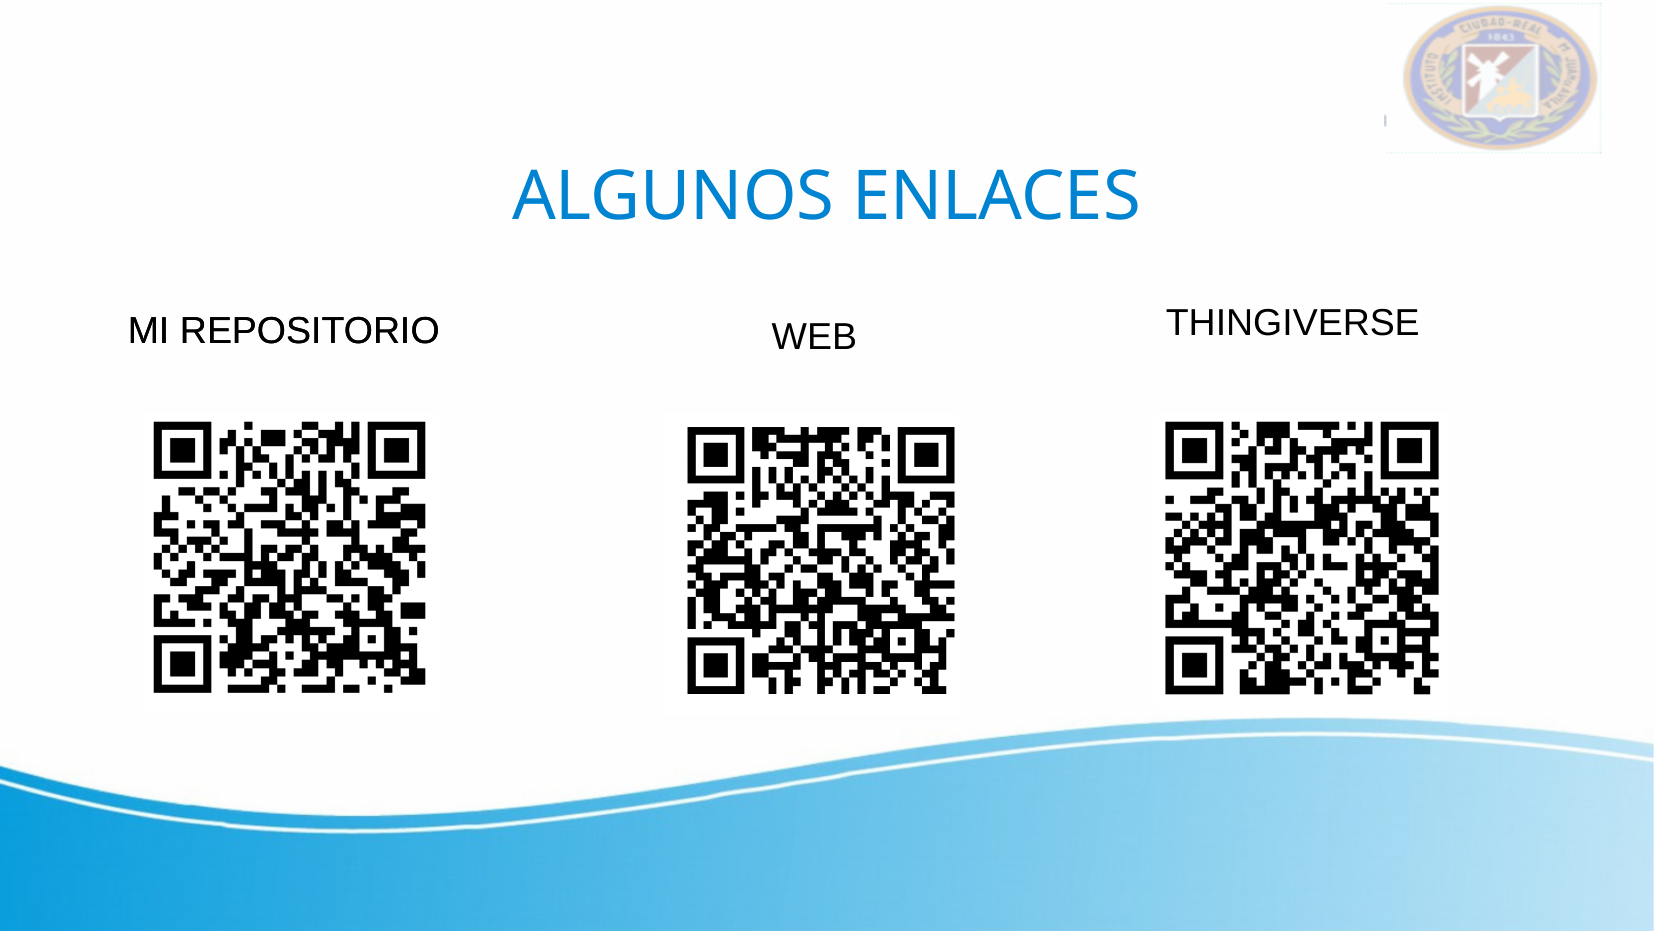

# ALGUNOS ENLACES
THINGIVERSE
MI REPOSITORIO
MI REPOSITORIO
WEB